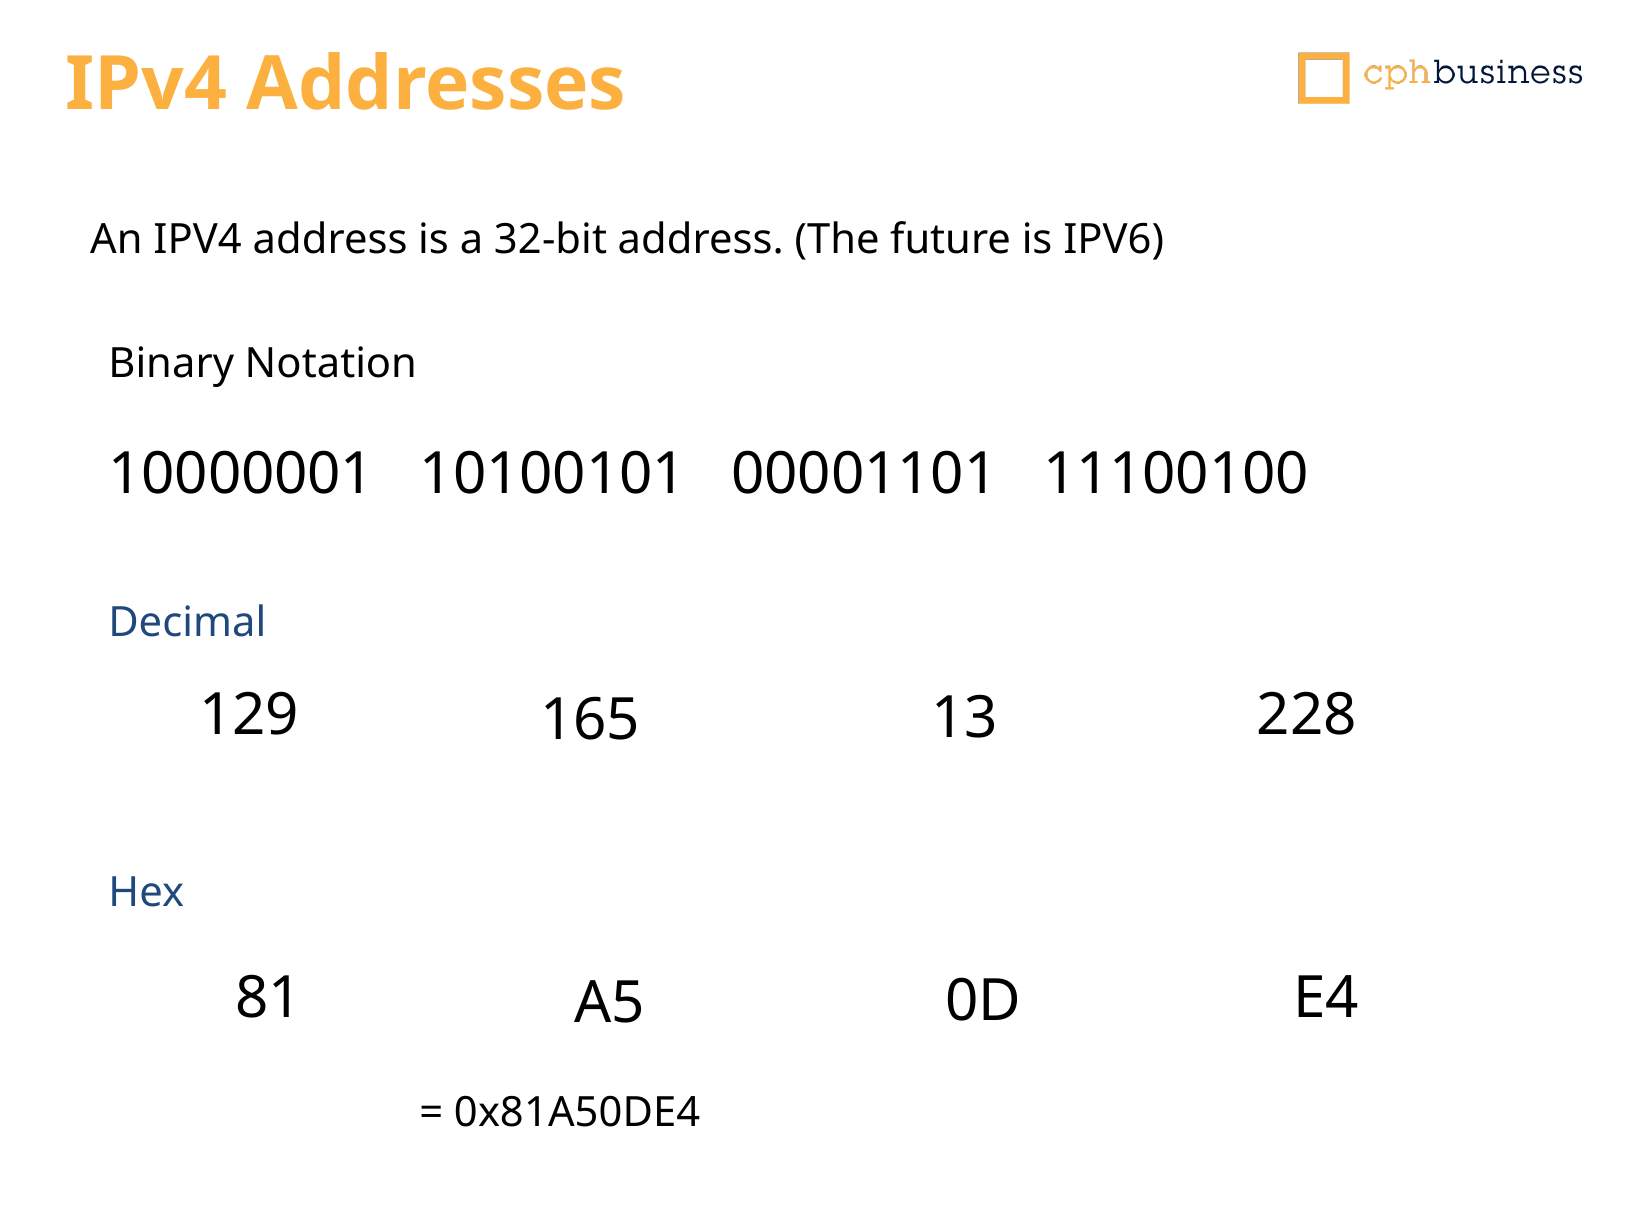

IPv4 Addresses
An IPV4 address is a 32-bit address. (The future is IPV6)
Binary Notation
10000001 10100101 00001101 11100100
Decimal
129
228
13
165
Hex
81
E4
0D
A5
= 0x81A50DE4